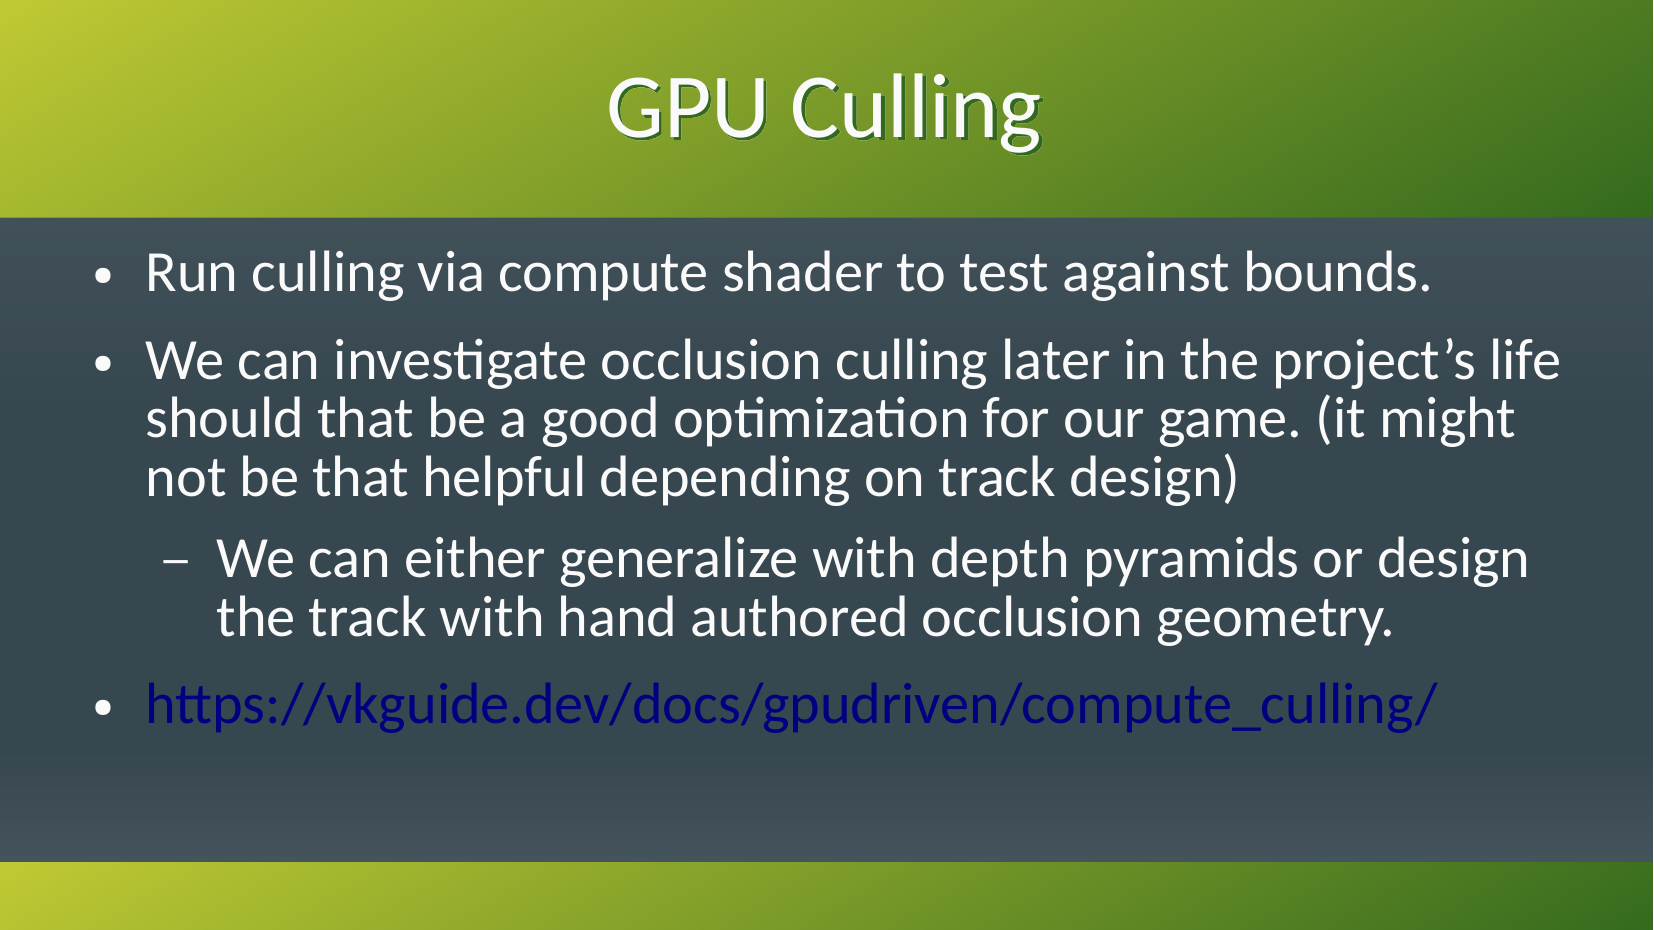

# GPU Culling
Run culling via compute shader to test against bounds.
We can investigate occlusion culling later in the project’s life should that be a good optimization for our game. (it might not be that helpful depending on track design)
We can either generalize with depth pyramids or design the track with hand authored occlusion geometry.
https://vkguide.dev/docs/gpudriven/compute_culling/